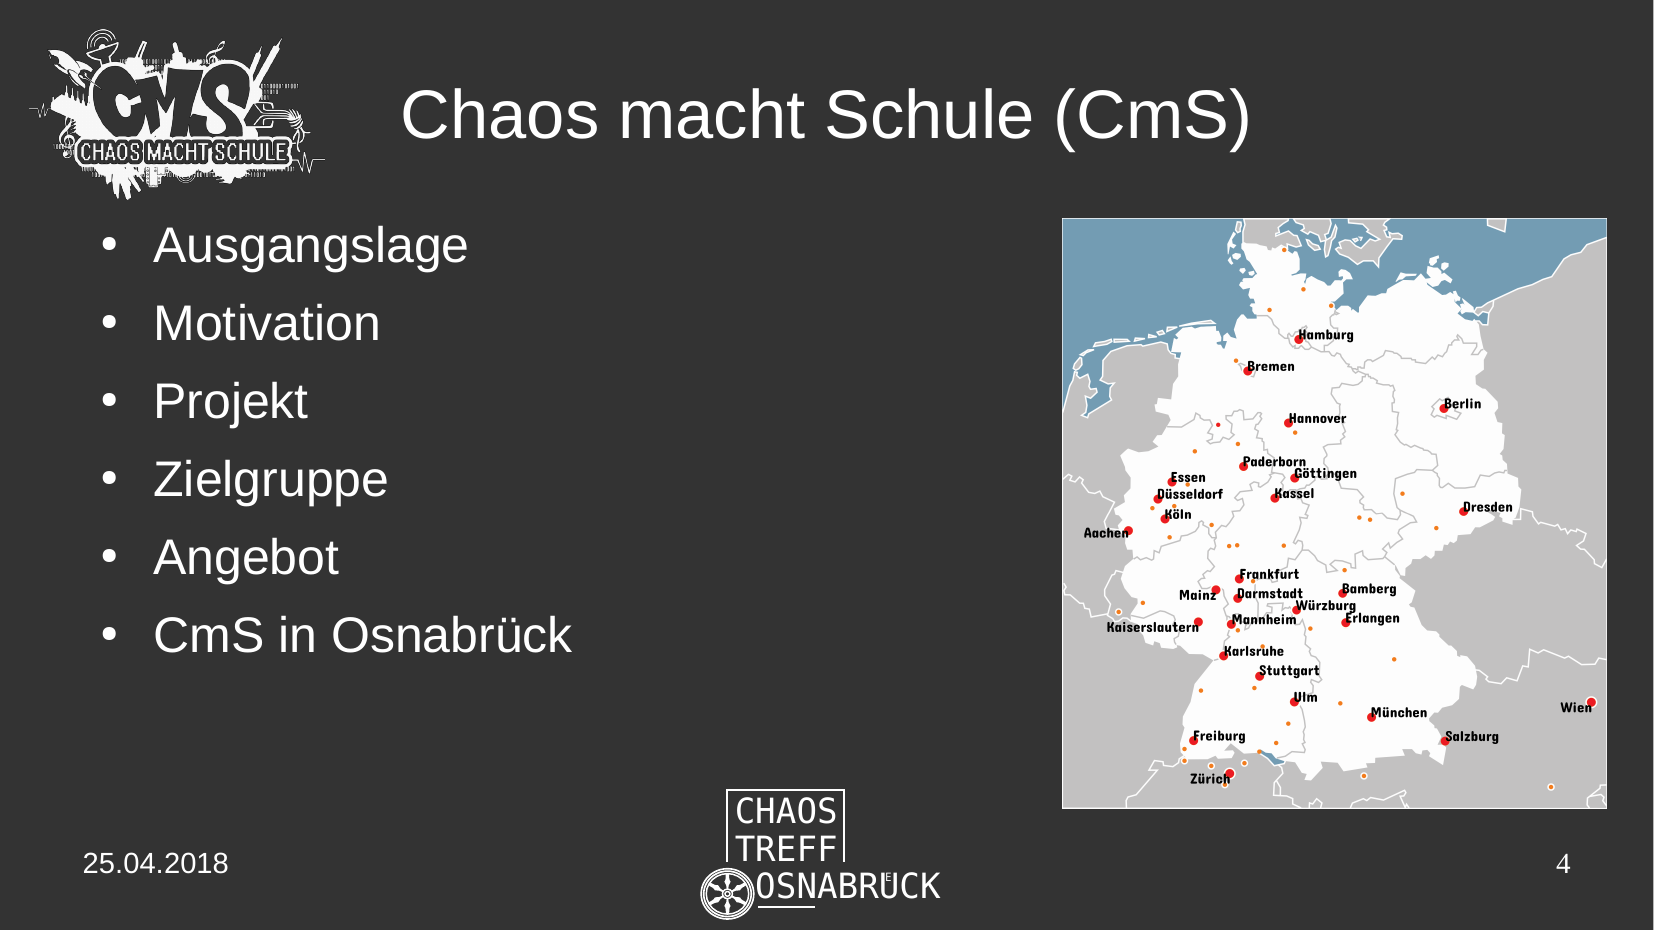

# Chaos macht Schule (CmS)
Ausgangslage
Motivation
Projekt
Zielgruppe
Angebot
CmS in Osnabrück
4